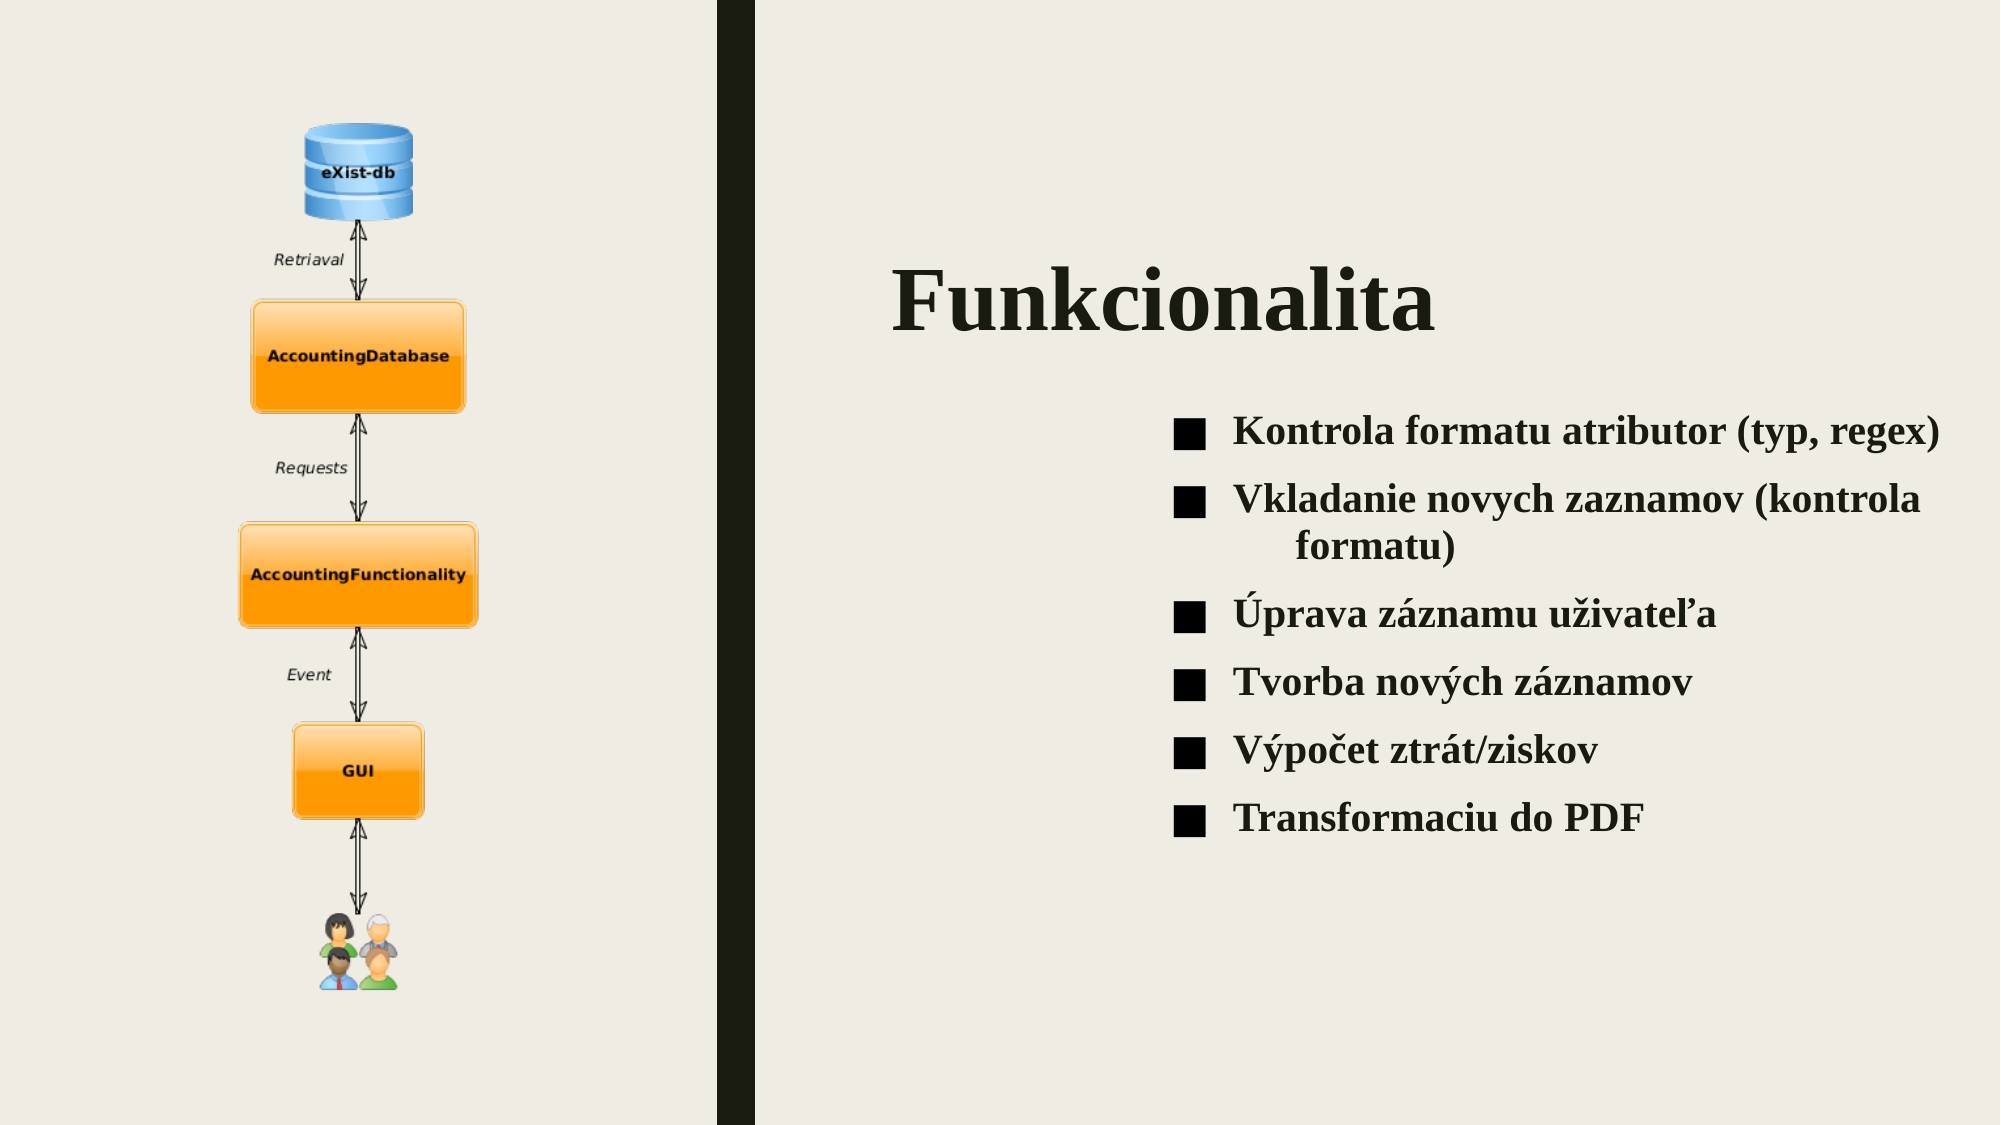

Funkcionalita
# Kontrola formatu atributor (typ, regex)
Vkladanie novych zaznamov (kontrola formatu)
Úprava záznamu uživateľa
Tvorba nových záznamov
Výpočet ztrát/ziskov
Transformaciu do PDF